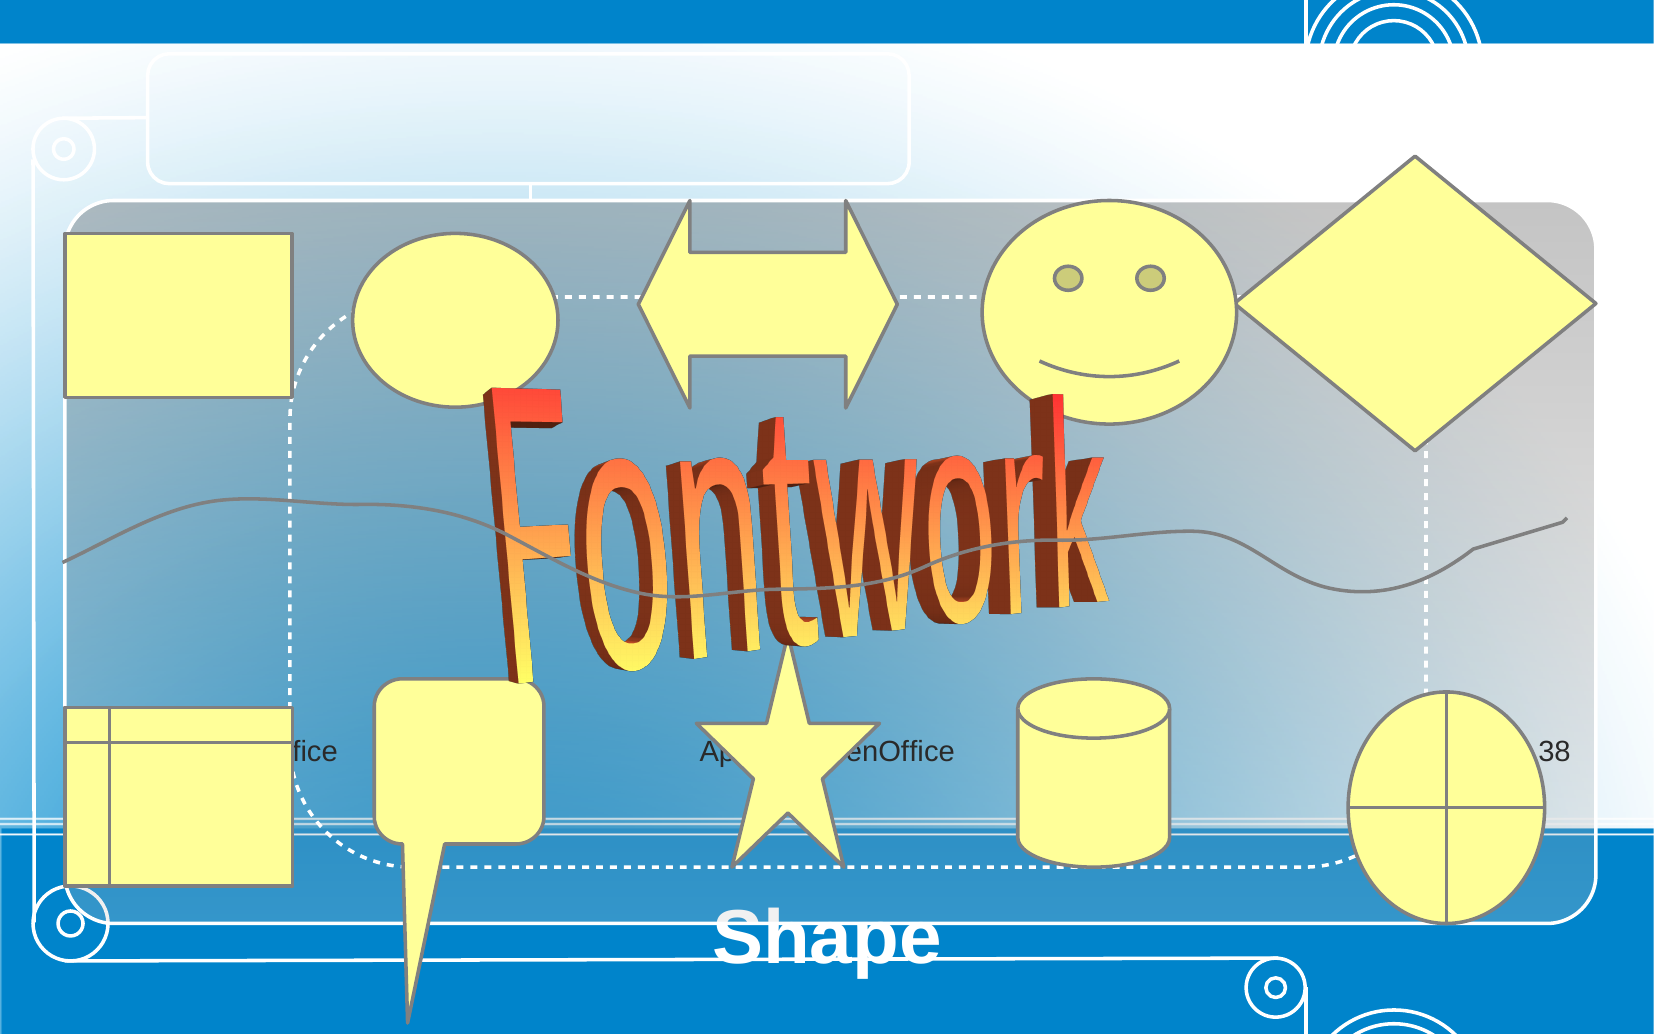

Fontwork
Apache OpenOffice
Apache OpenOffice
38
# Shape